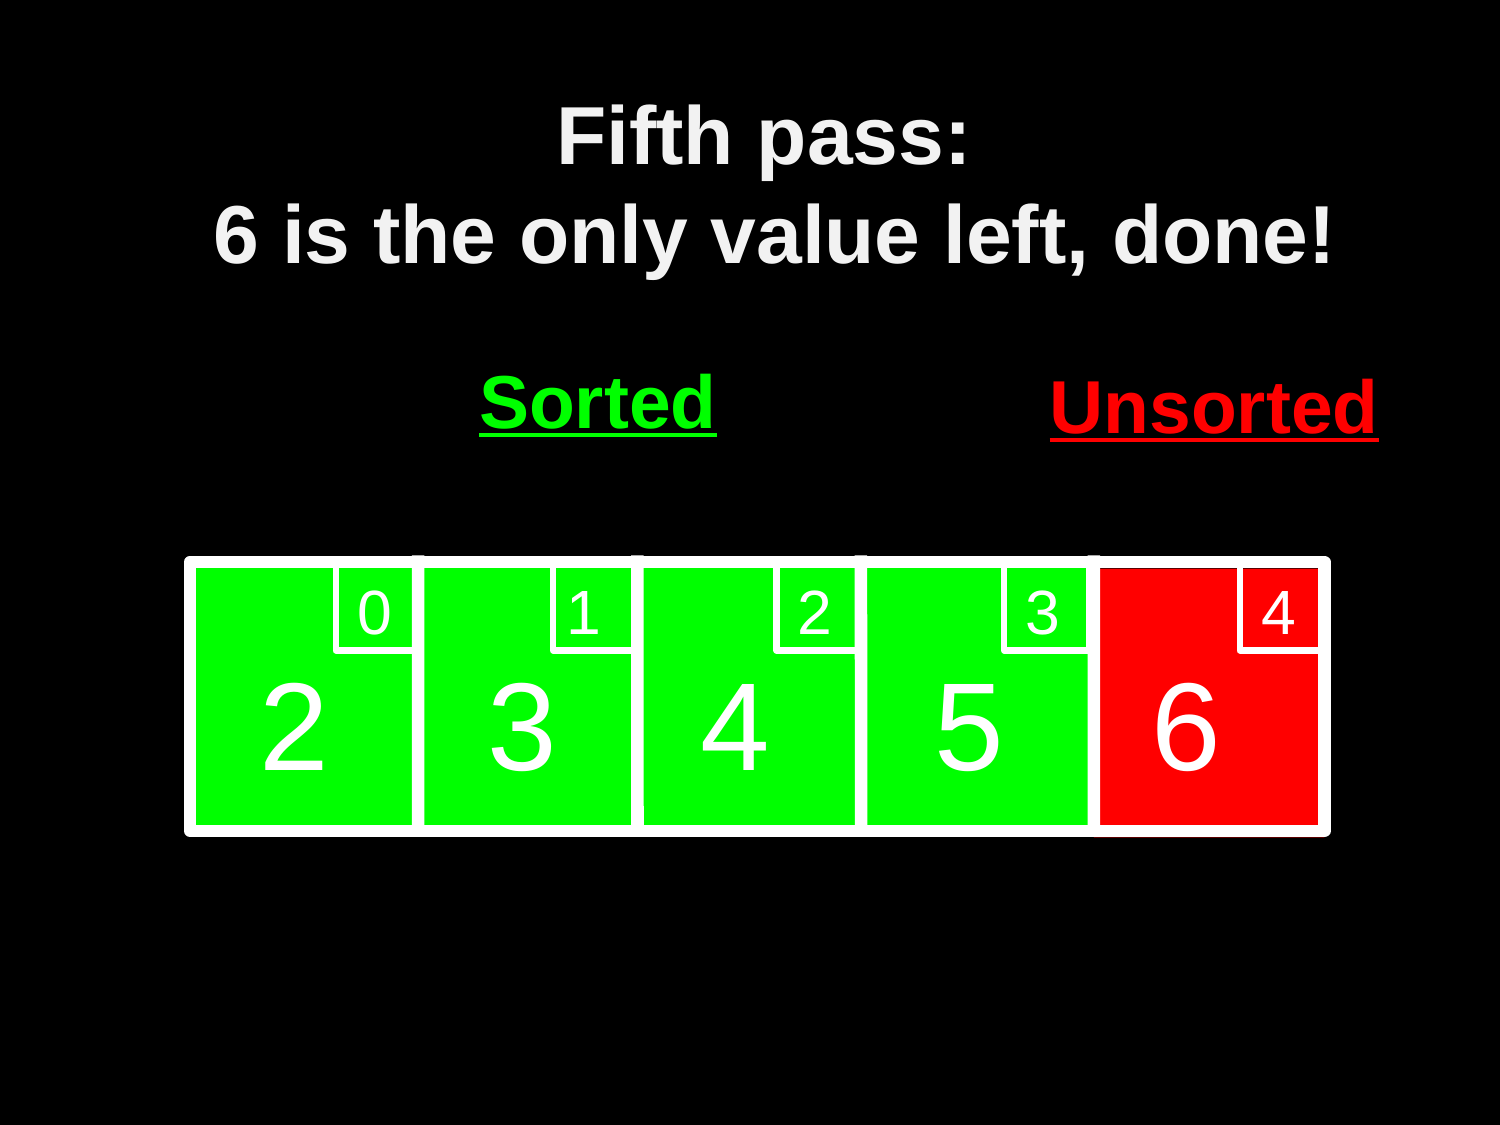

Fifth pass:
6 is the only value left, done!
Unsorted
Sorted
0
1
2
3
4
2
3
4
5
6